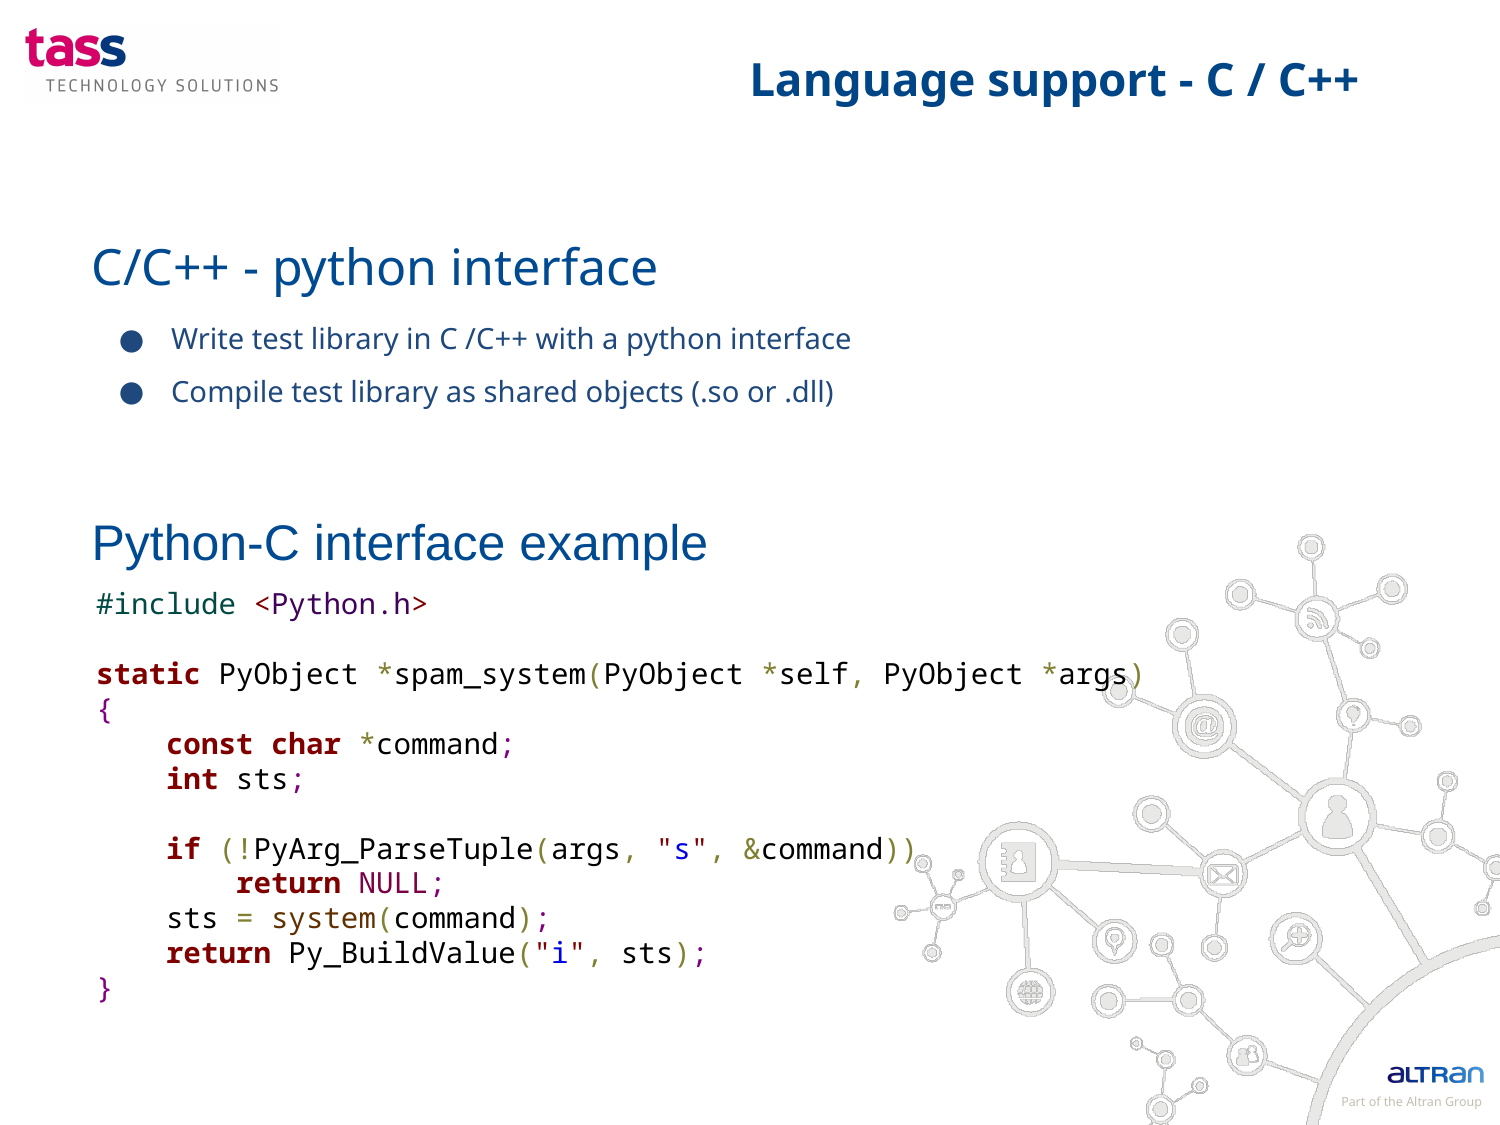

# Language support - C / C++
C/C++ - python interface
Write test library in C /C++ with a python interface
Compile test library as shared objects (.so or .dll)
Python-C interface example
#include <Python.h>
static PyObject *spam_system(PyObject *self, PyObject *args)
{
 const char *command;
 int sts;
 if (!PyArg_ParseTuple(args, "s", &command))
 return NULL;
 sts = system(command);
 return Py_BuildValue("i", sts);
}